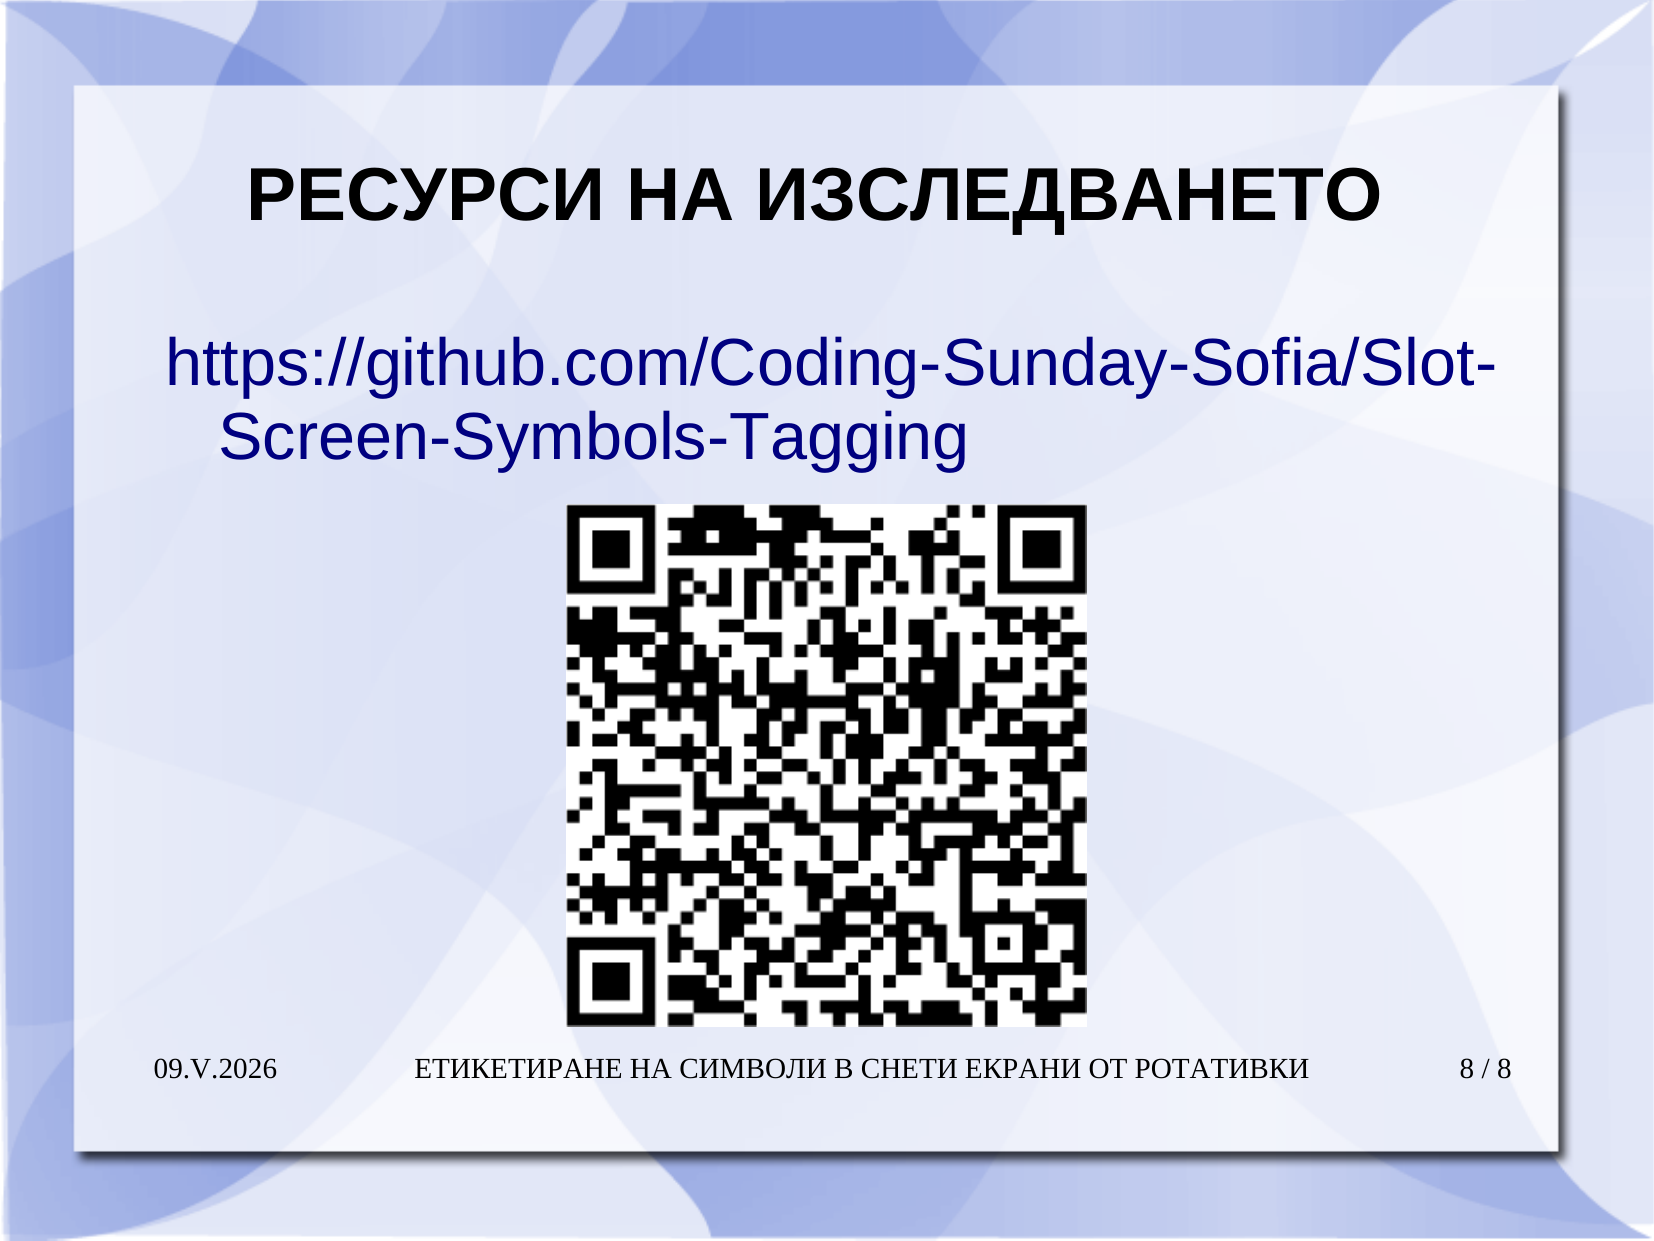

# Ресурси на изследването
https://github.com/Coding-Sunday-Sofia/Slot-Screen-Symbols-Tagging
09.V.2026
ЕТИКЕТИРАНЕ НА СИМВОЛИ В СНЕТИ ЕКРАНИ ОТ РОТАТИВКИ
8